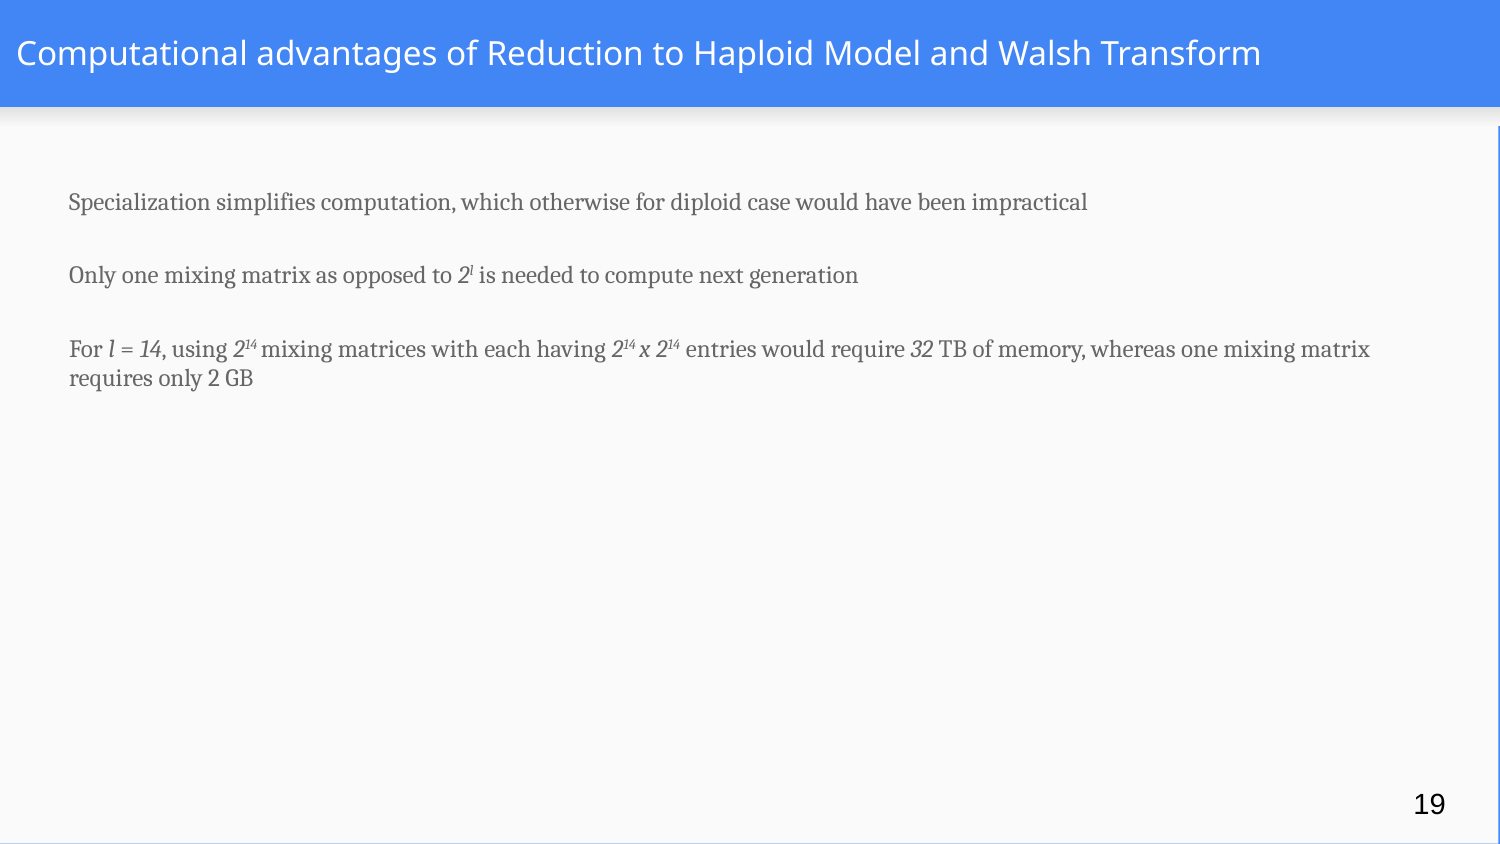

# Computational advantages of Reduction to Haploid Model and Walsh Transform
Specialization simplifies computation, which otherwise for diploid case would have been impractical
Only one mixing matrix as opposed to 2l is needed to compute next generation
For l = 14, using 214 mixing matrices with each having 214 x 214 entries would require 32 TB of memory, whereas one mixing matrix requires only 2 GB
19